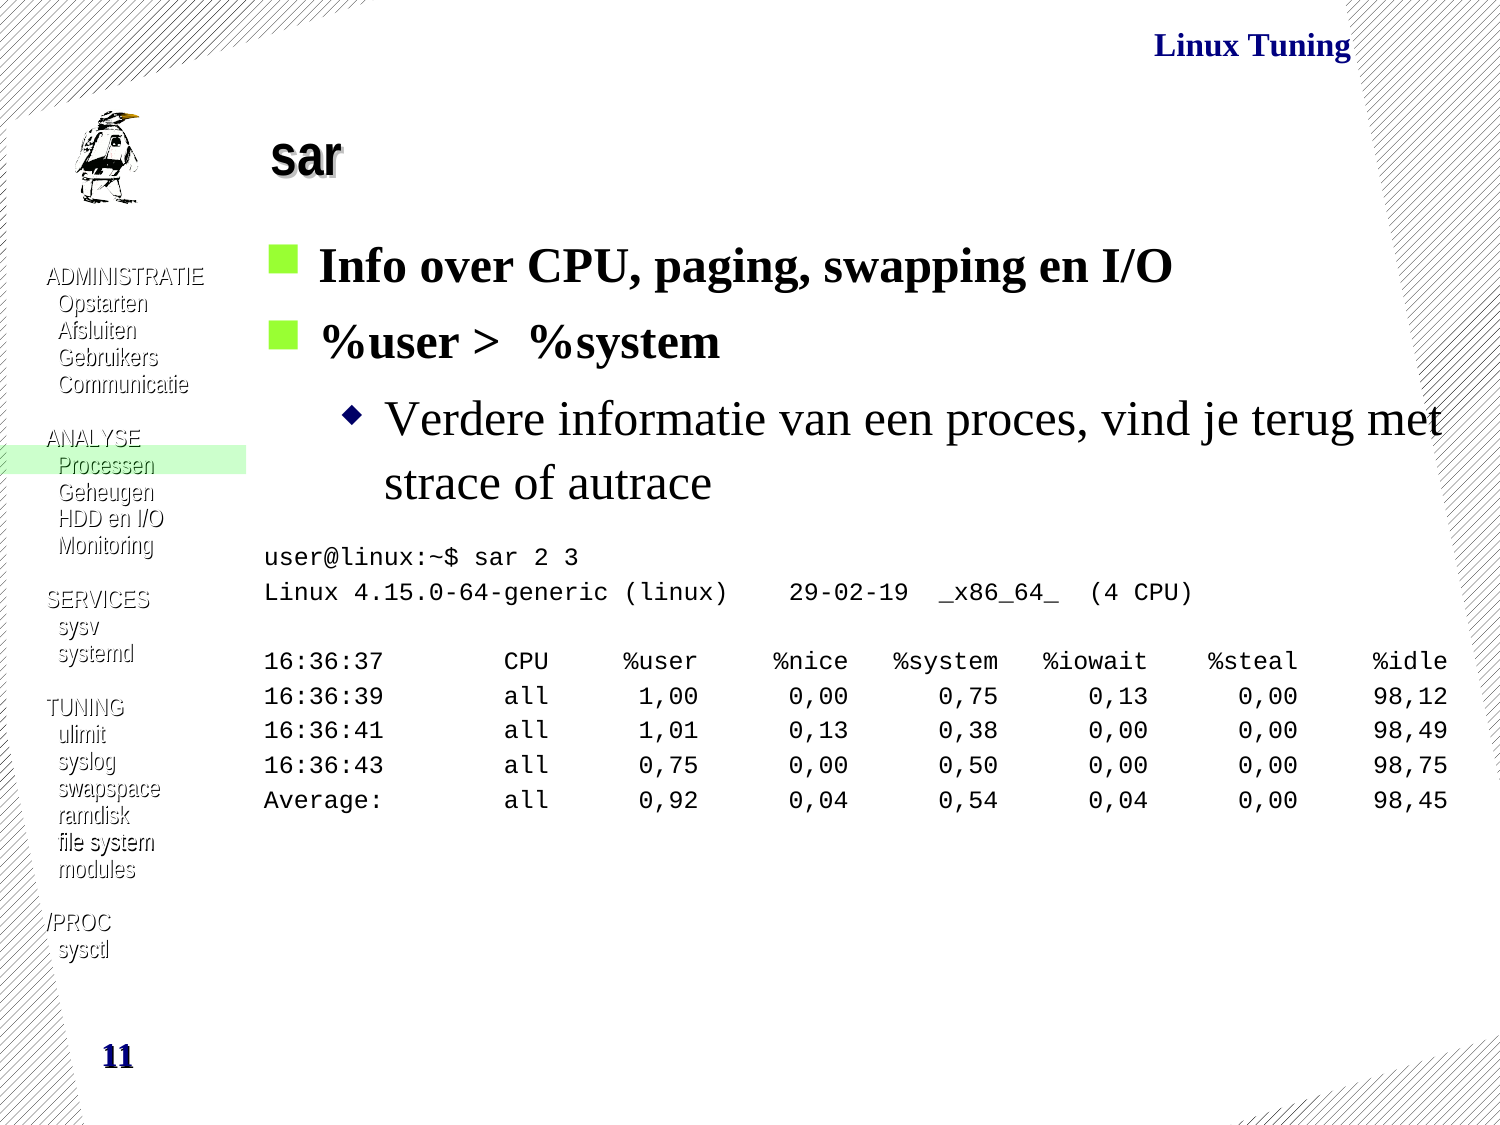

# sar
Info over CPU, paging, swapping en I/O
%user > %system
Verdere informatie van een proces, vind je terug met strace of autrace
user@linux:~$ sar 2 3
Linux 4.15.0-64-generic (linux) 	29-02-19 	_x86_64_	(4 CPU)
16:36:37 CPU %user %nice %system %iowait %steal %idle
16:36:39 all 1,00 0,00 0,75 0,13 0,00 98,12
16:36:41 all 1,01 0,13 0,38 0,00 0,00 98,49
16:36:43 all 0,75 0,00 0,50 0,00 0,00 98,75
Average: all 0,92 0,04 0,54 0,04 0,00 98,45